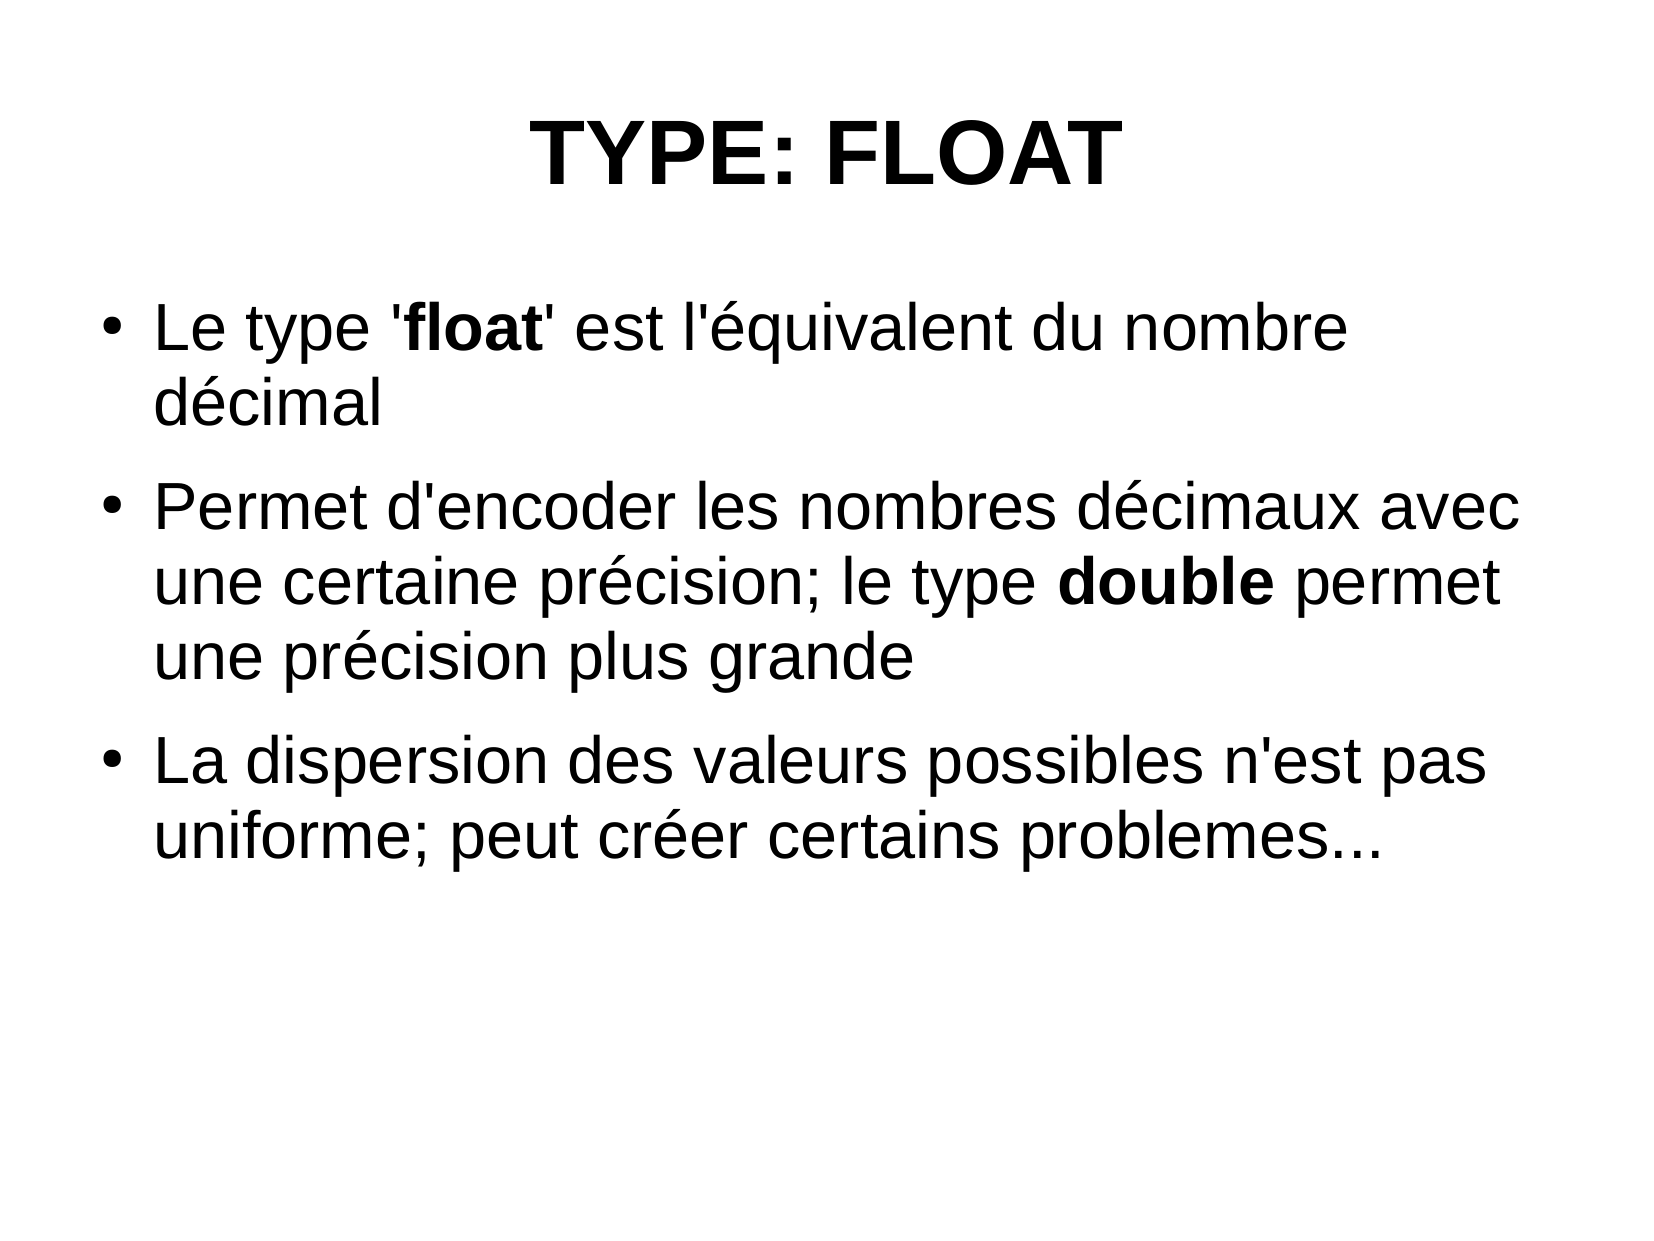

# TYPE: FLOAT
Le type 'float' est l'équivalent du nombre décimal
Permet d'encoder les nombres décimaux avec une certaine précision; le type double permet une précision plus grande
La dispersion des valeurs possibles n'est pas uniforme; peut créer certains problemes...